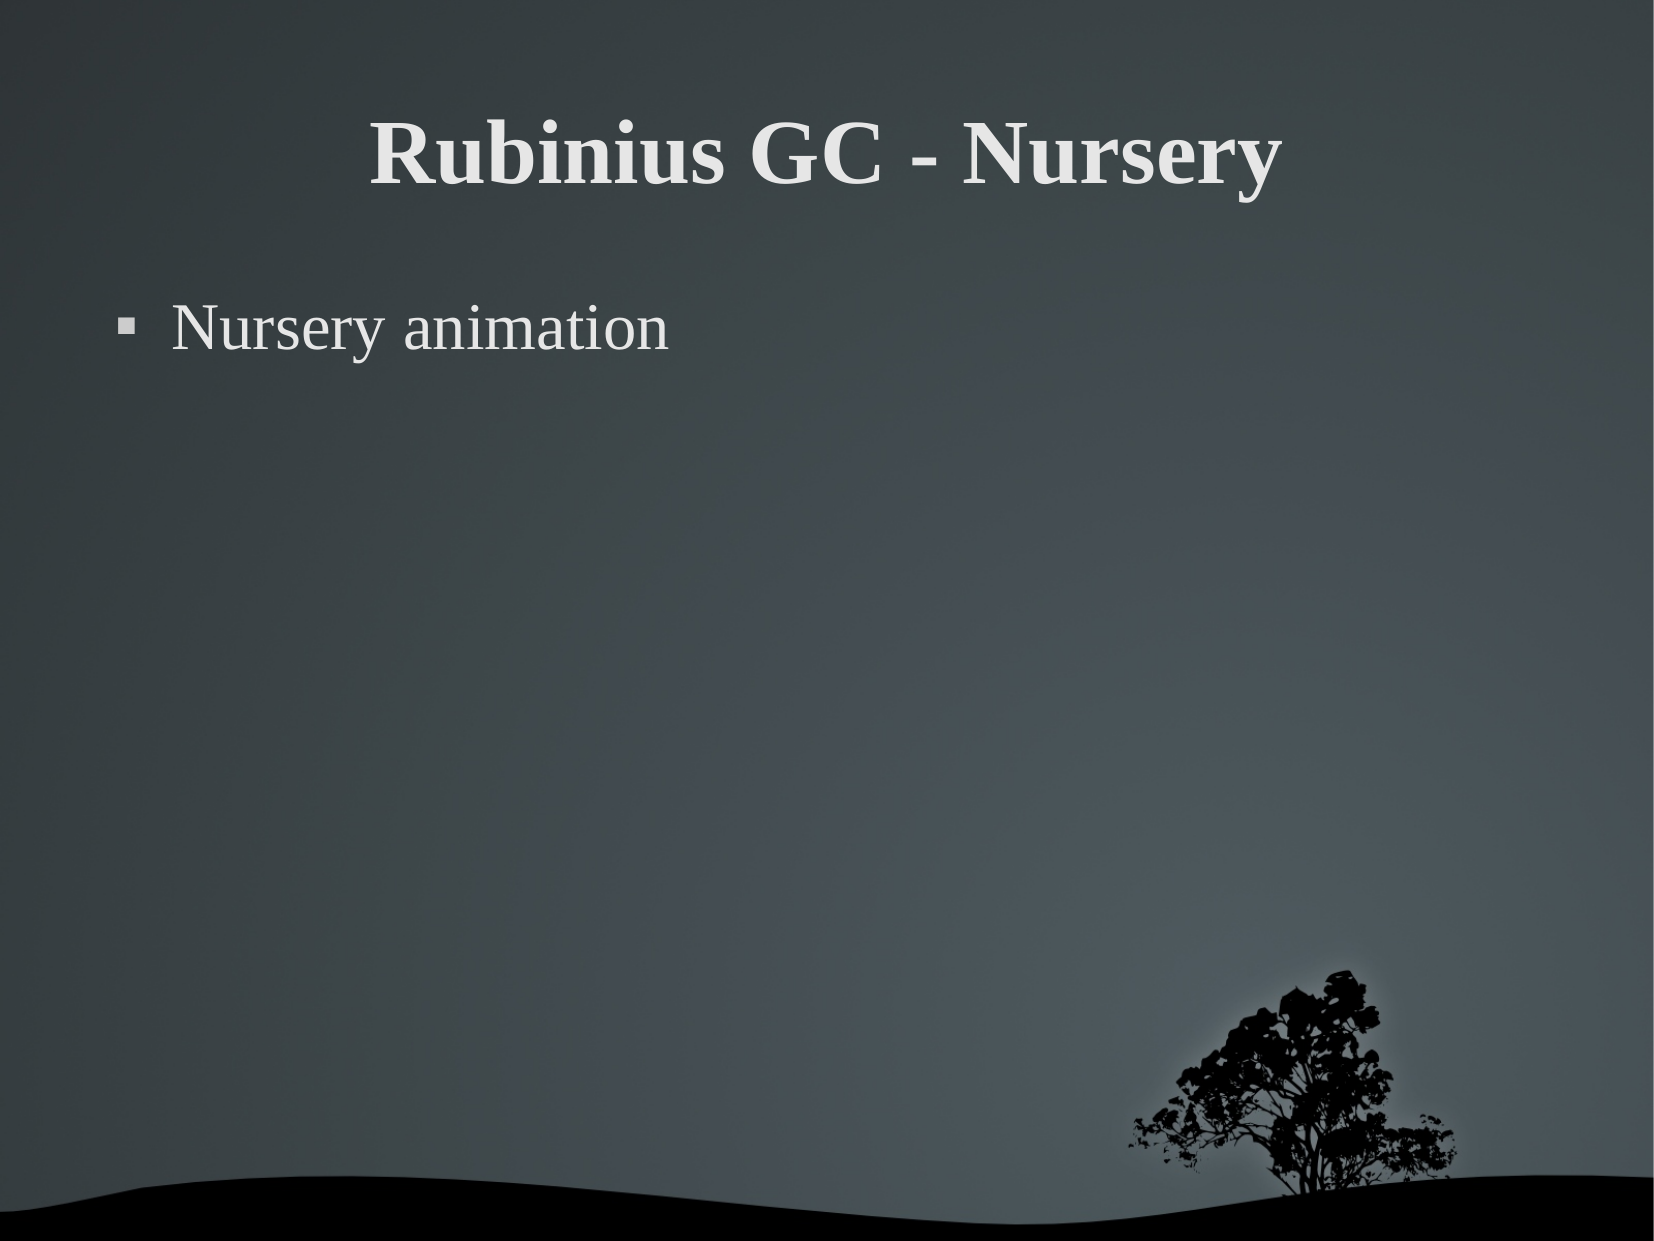

# Rubinius GC - Nursery
Nursery animation